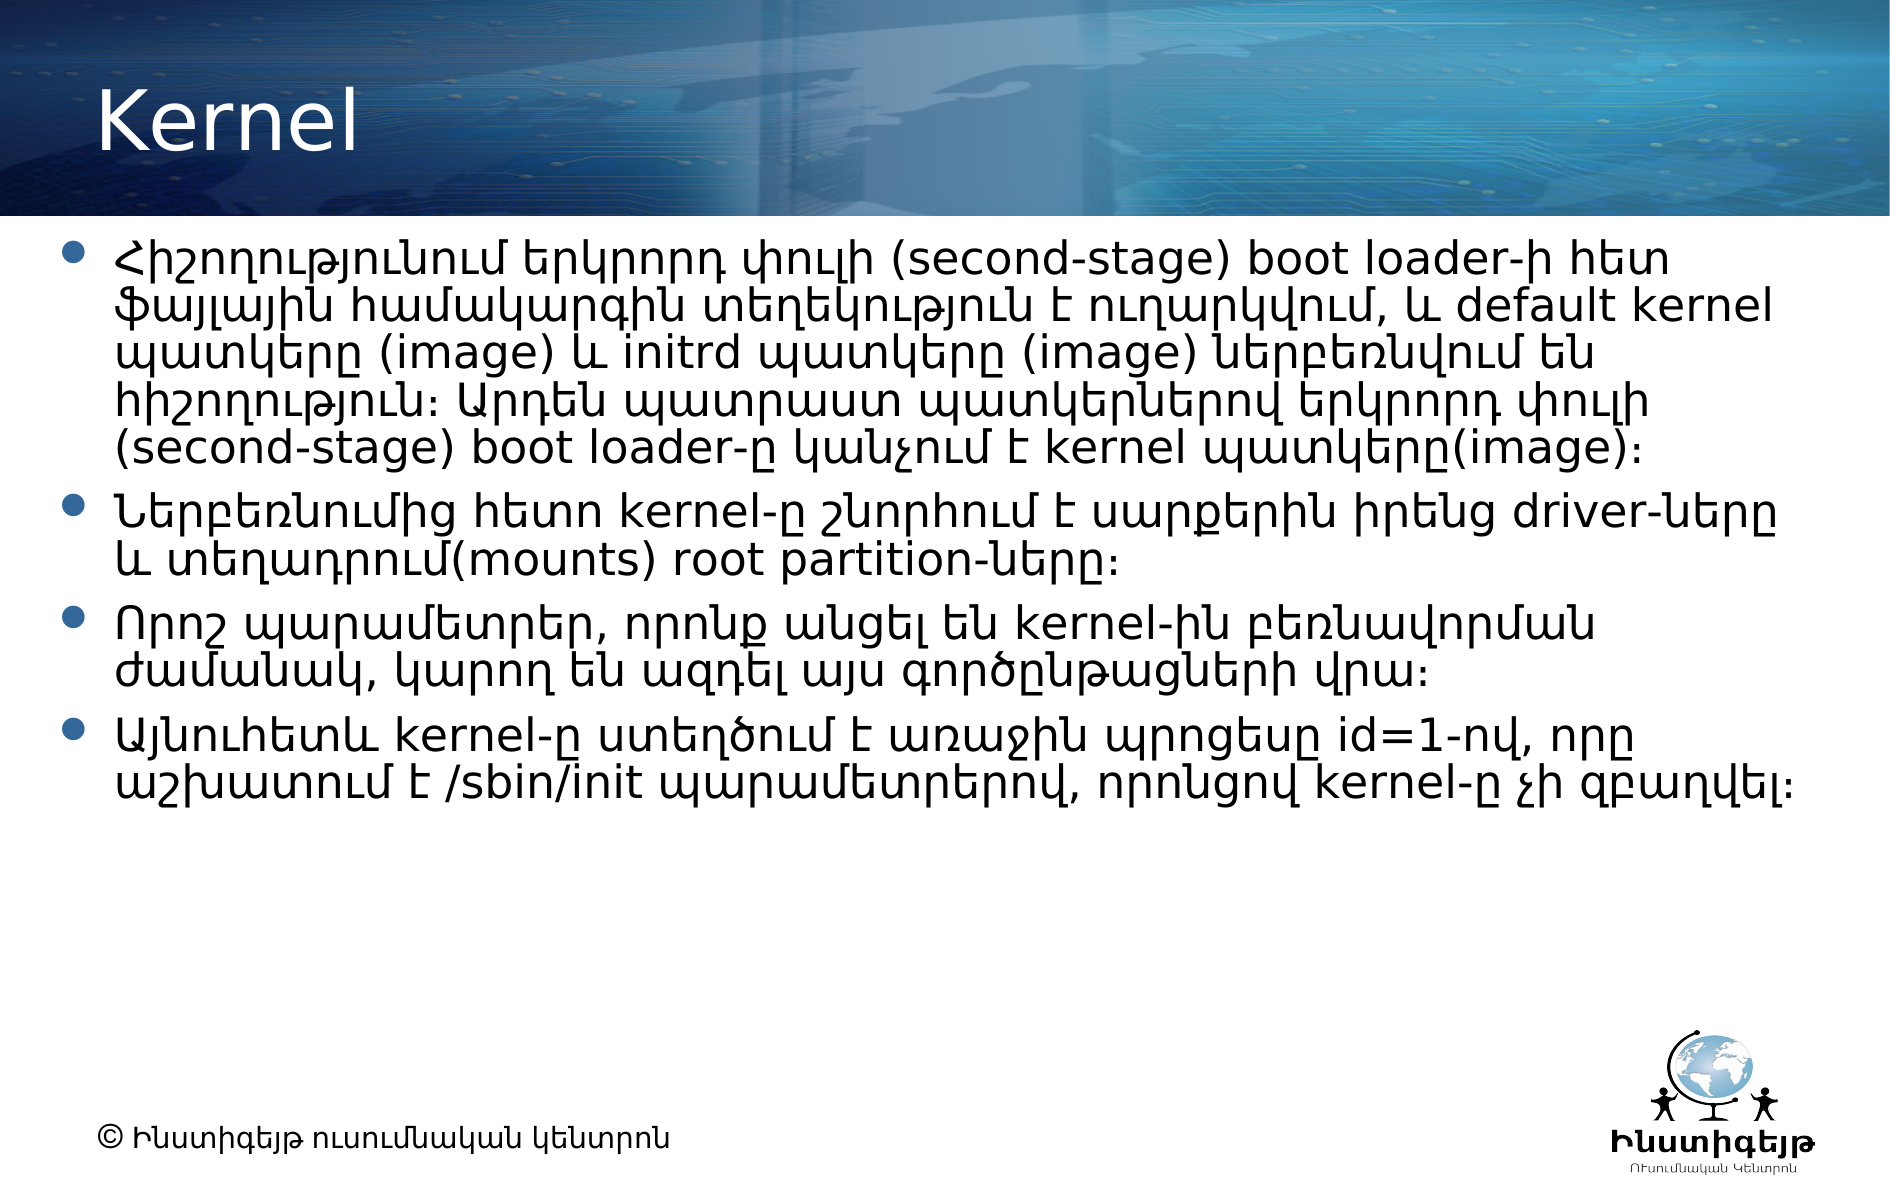

Kernel
# Հիշողությունում երկրորդ փուլի (second-stage) boot loader-ի հետ ֆայլային համակարգին տեղեկություն է ուղարկվում, և default kernel պատկերը (image) և initrd պատկերը (image) ներբեռնվում են հիշողություն։ Արդեն պատրաստ պատկերներով երկրորդ փուլի (second-stage) boot loader-ը կանչում է kernel պատկերը(image)։
Ներբեռնումից հետո kernel-ը շնորհում է սարքերին իրենց driver-ները և տեղադրում(mounts) root partition-ները։
Որոշ պարամետրեր, որոնք անցել են kernel-ին բեռնավորման ժամանակ, կարող են ազդել այս գործընթացների վրա։
Այնուհետև kernel-ը ստեղծում է առաջին պրոցեսը id=1-ով, որը աշխատում է /sbin/init պարամետրերով, որոնցով kernel-ը չի զբաղվել։